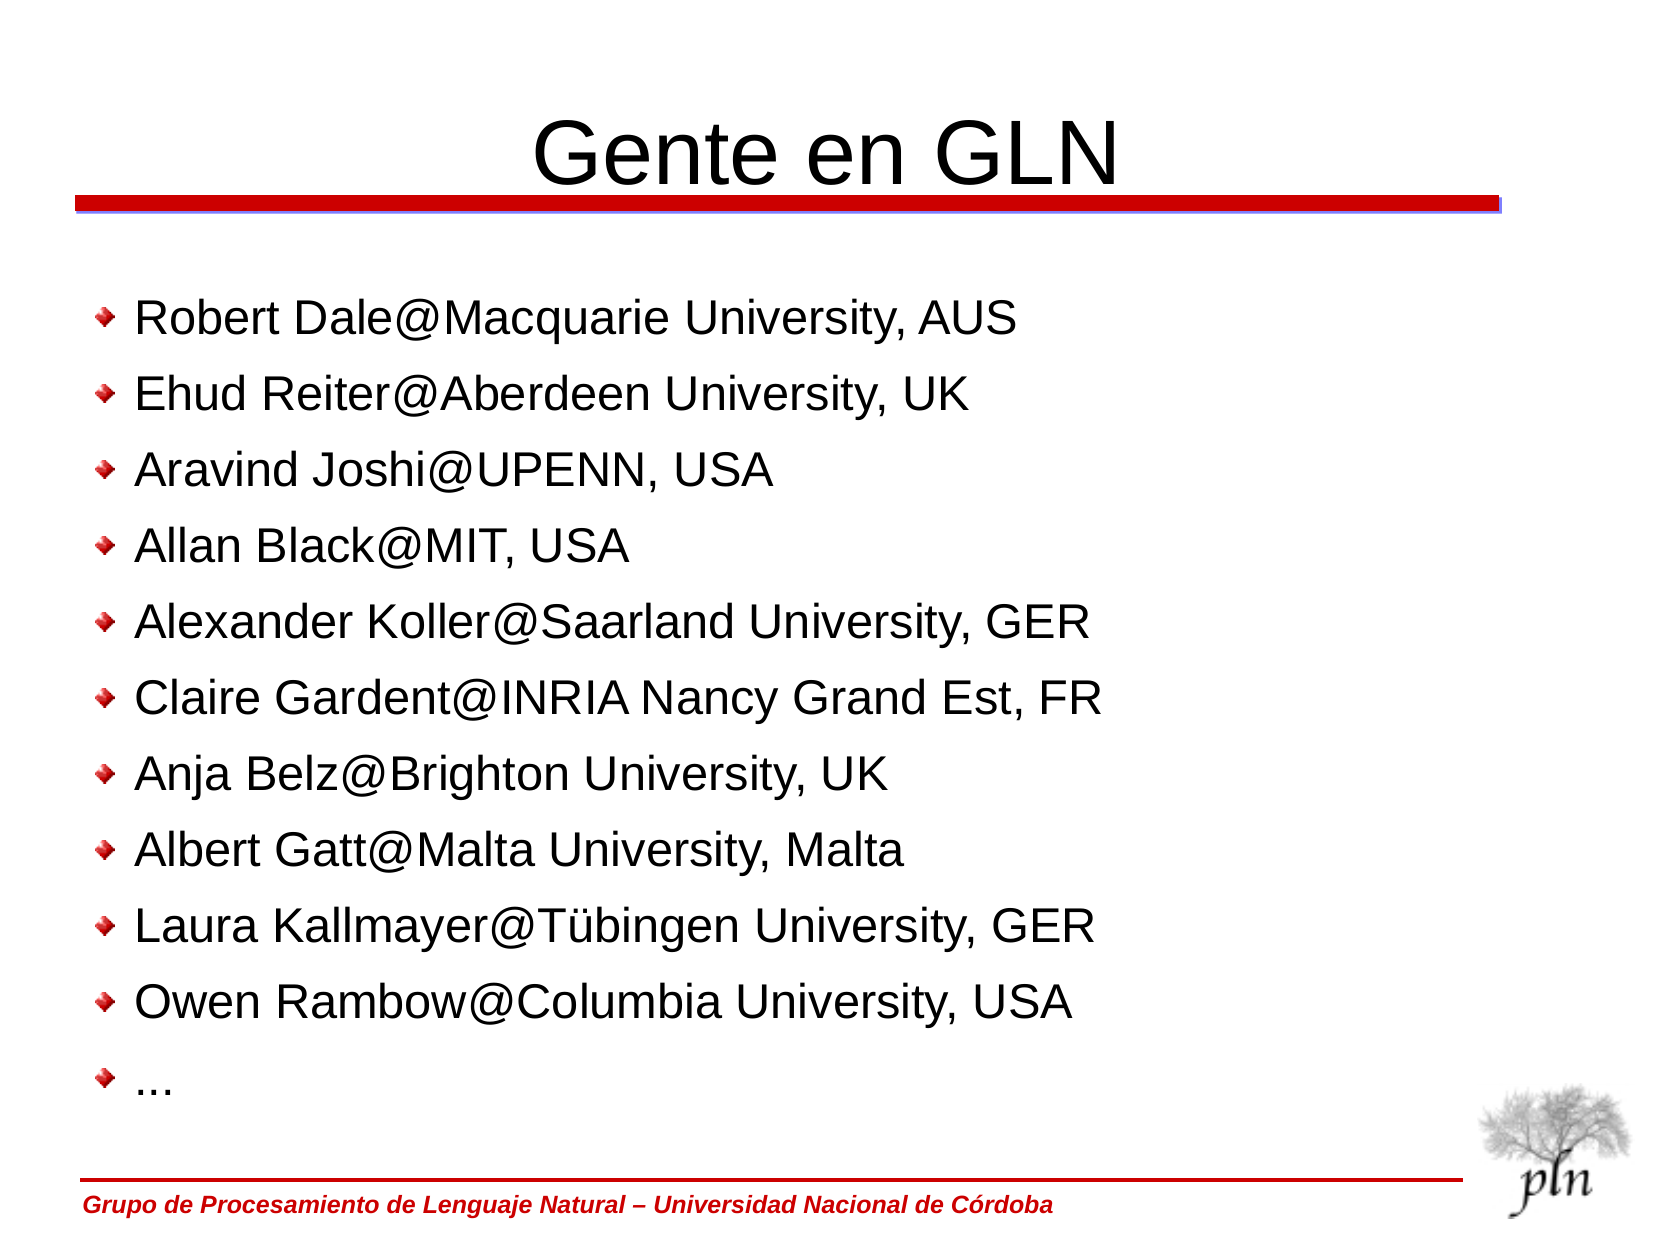

# Gente en GLN
Robert Dale@Macquarie University, AUS
Ehud Reiter@Aberdeen University, UK
Aravind Joshi@UPENN, USA
Allan Black@MIT, USA
Alexander Koller@Saarland University, GER
Claire Gardent@INRIA Nancy Grand Est, FR
Anja Belz@Brighton University, UK
Albert Gatt@Malta University, Malta
Laura Kallmayer@Tübingen University, GER
Owen Rambow@Columbia University, USA
...